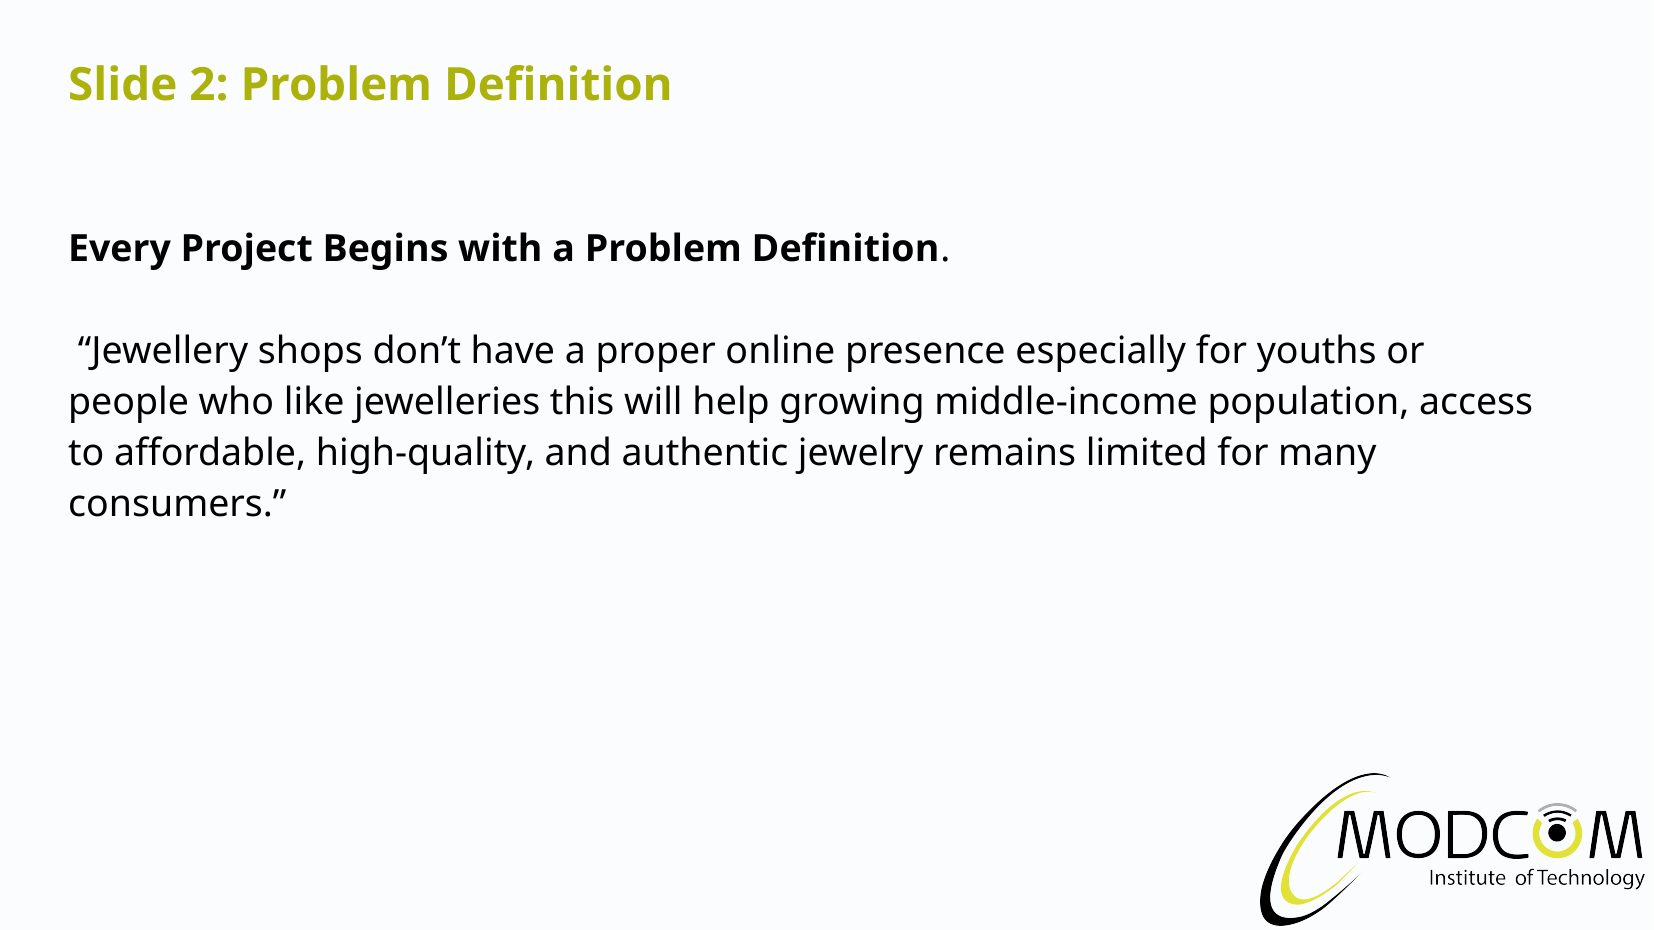

Slide 2: Problem Definition
Every Project Begins with a Problem Definition.
 “Jewellery shops don’t have a proper online presence especially for youths or people who like jewelleries this will help growing middle-income population, access to affordable, high-quality, and authentic jewelry remains limited for many consumers.”